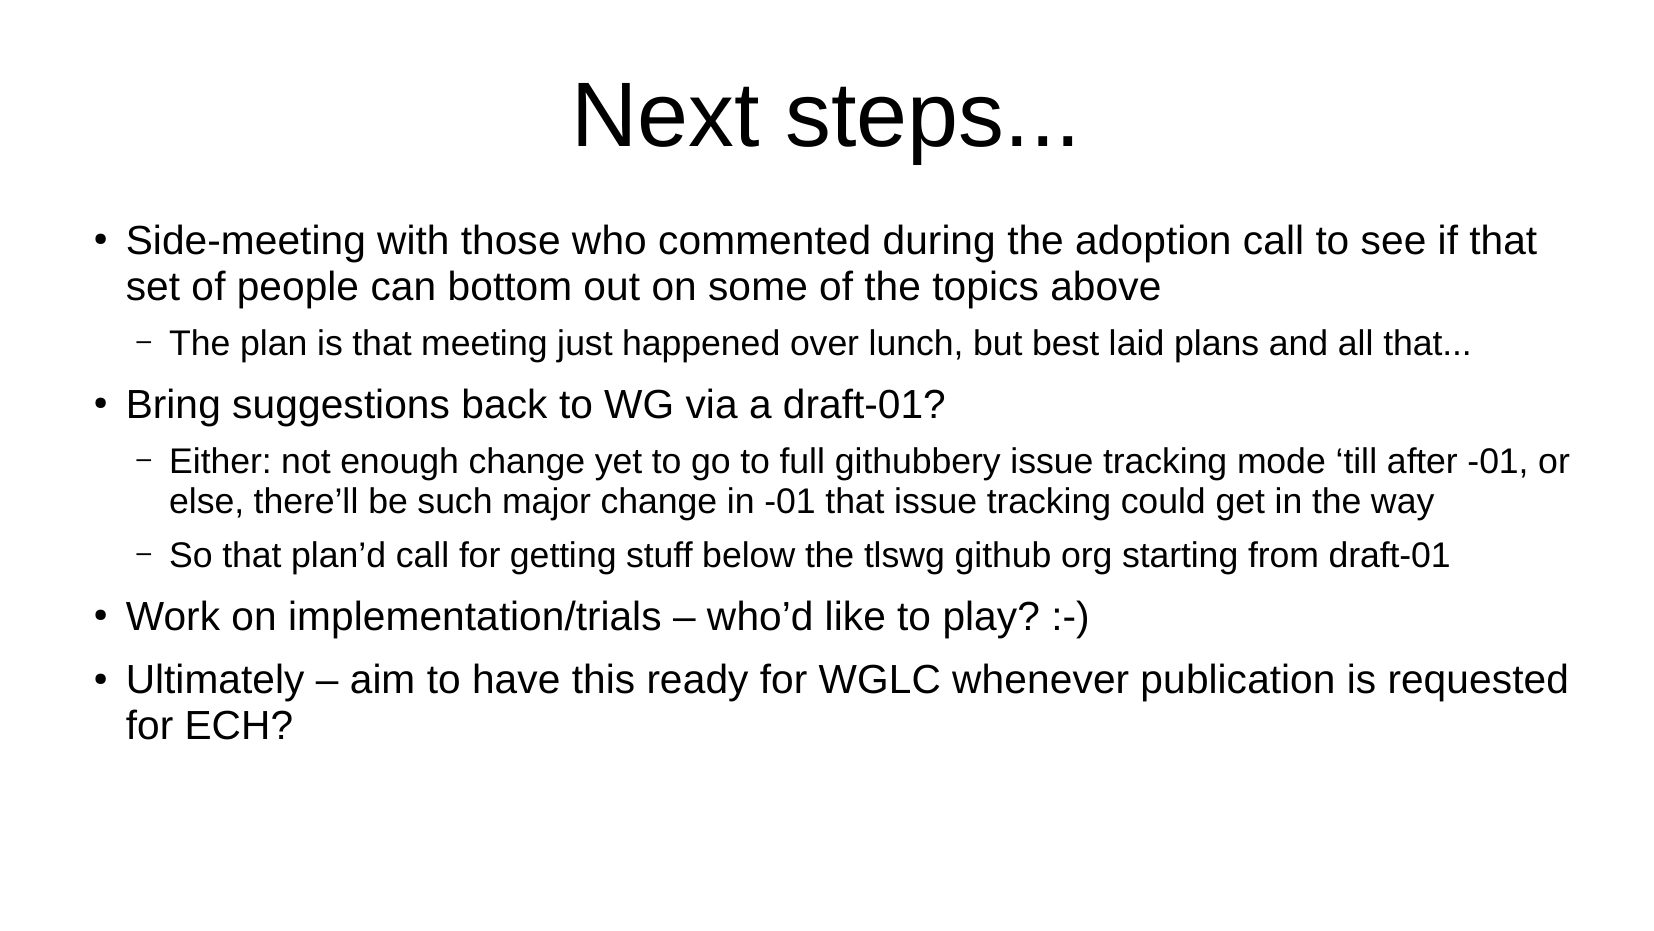

# Next steps...
Side-meeting with those who commented during the adoption call to see if that set of people can bottom out on some of the topics above
The plan is that meeting just happened over lunch, but best laid plans and all that...
Bring suggestions back to WG via a draft-01?
Either: not enough change yet to go to full githubbery issue tracking mode ‘till after -01, or else, there’ll be such major change in -01 that issue tracking could get in the way
So that plan’d call for getting stuff below the tlswg github org starting from draft-01
Work on implementation/trials – who’d like to play? :-)
Ultimately – aim to have this ready for WGLC whenever publication is requested for ECH?